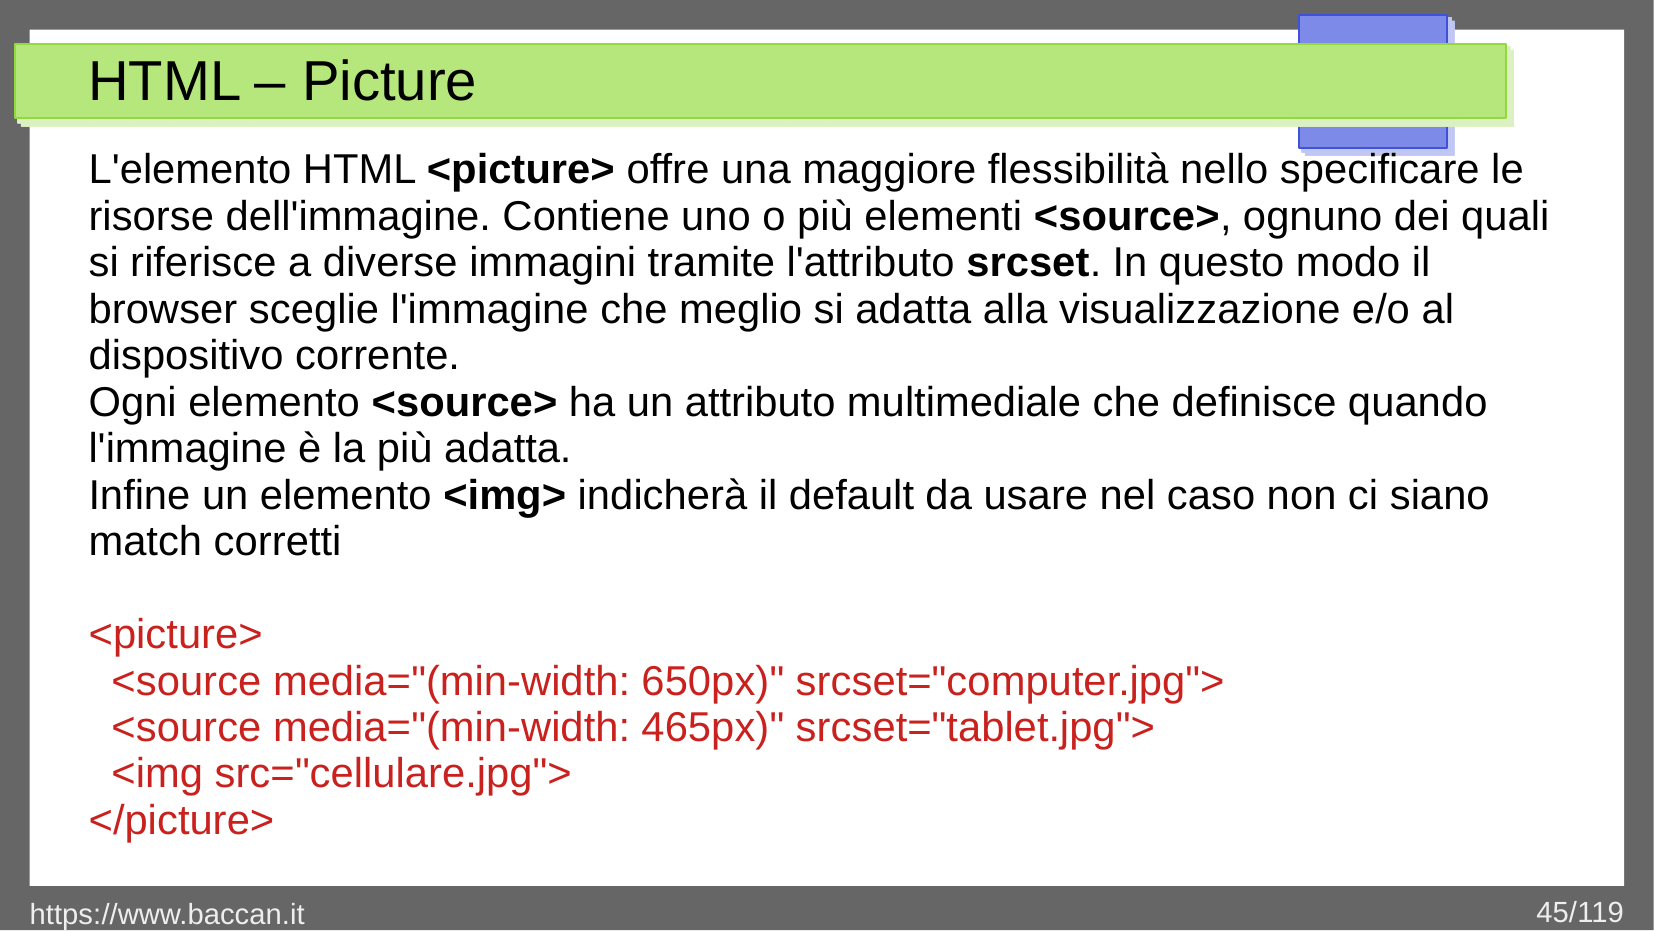

# HTML – Picture
L'elemento HTML <picture> offre una maggiore flessibilità nello specificare le risorse dell'immagine. Contiene uno o più elementi <source>, ognuno dei quali si riferisce a diverse immagini tramite l'attributo srcset. In questo modo il browser sceglie l'immagine che meglio si adatta alla visualizzazione e/o al dispositivo corrente.
Ogni elemento <source> ha un attributo multimediale che definisce quando l'immagine è la più adatta.
Infine un elemento <img> indicherà il default da usare nel caso non ci siano match corretti
<picture>
 <source media="(min-width: 650px)" srcset="computer.jpg">
 <source media="(min-width: 465px)" srcset="tablet.jpg">
 <img src="cellulare.jpg">
</picture>
45
https://www.baccan.it